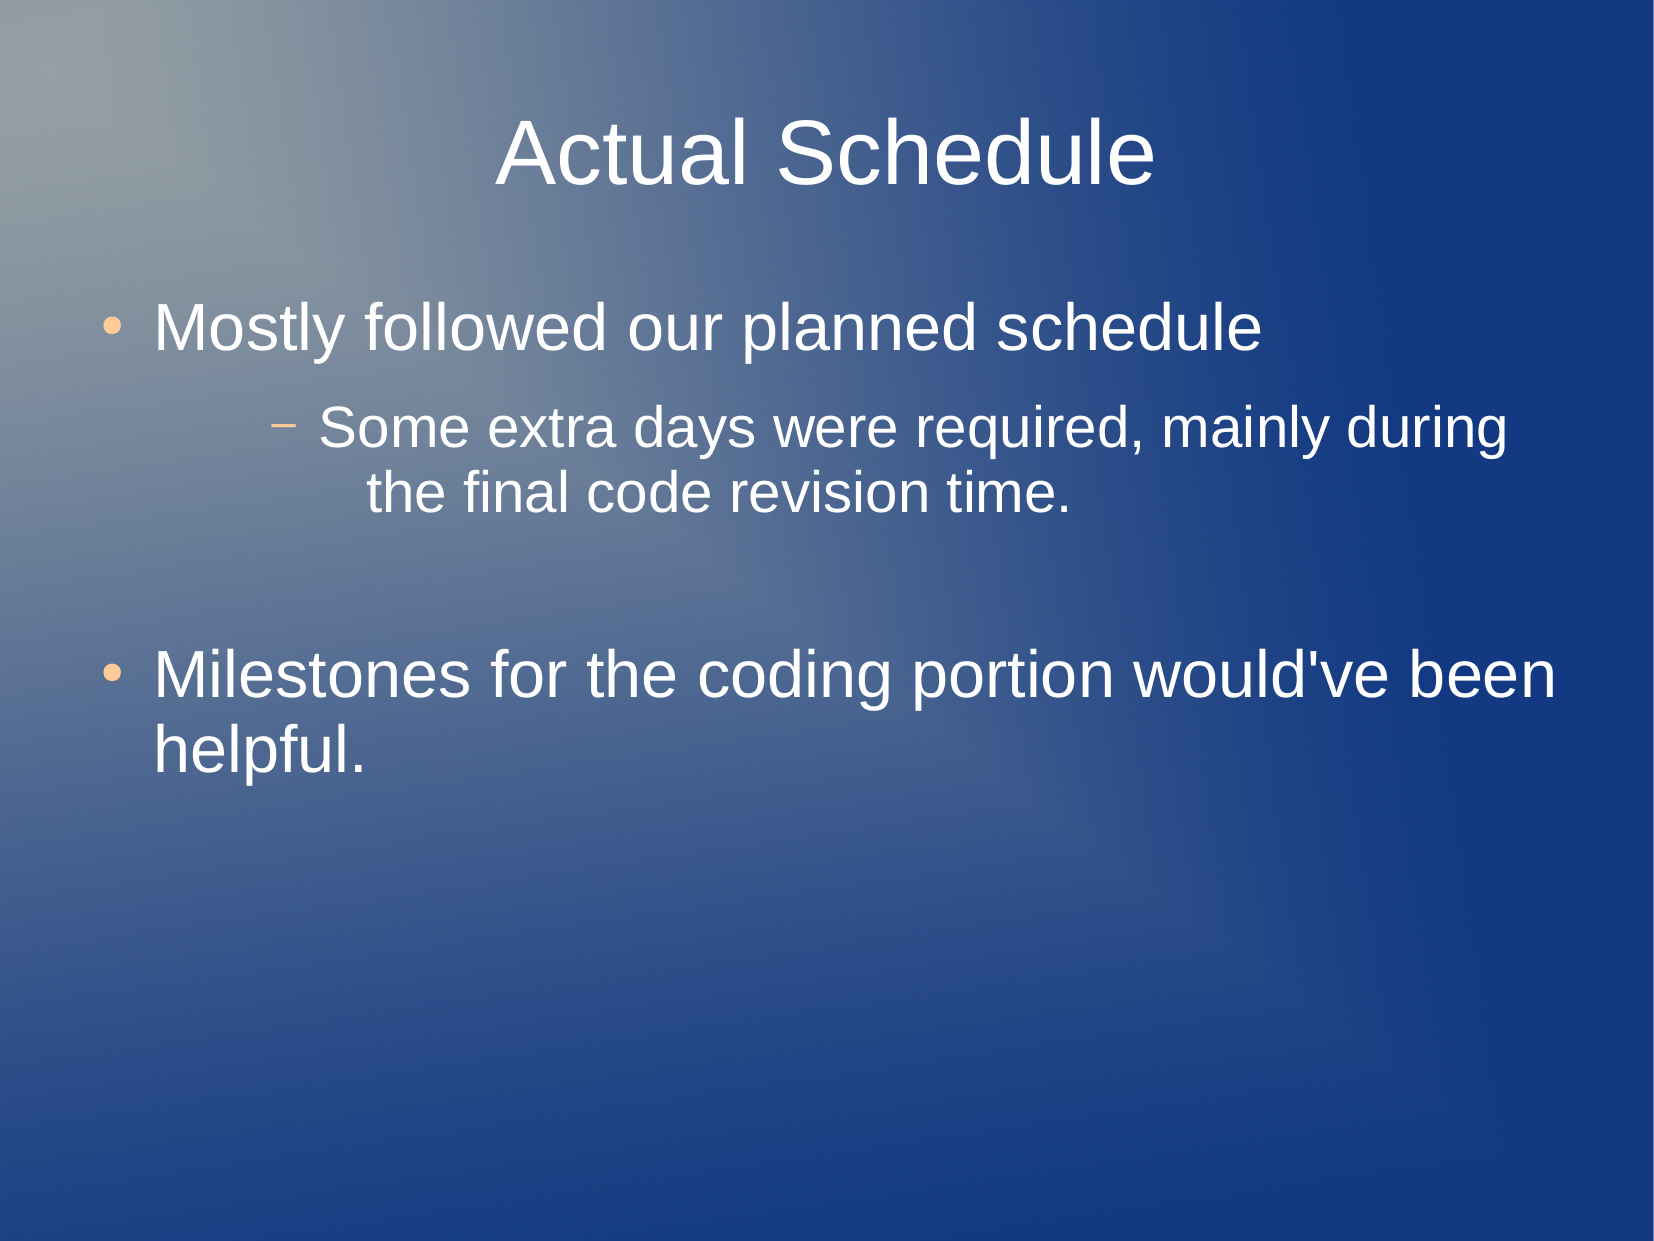

# Actual Schedule
Mostly followed our planned schedule
Some extra days were required, mainly during the final code revision time.
Milestones for the coding portion would've been helpful.